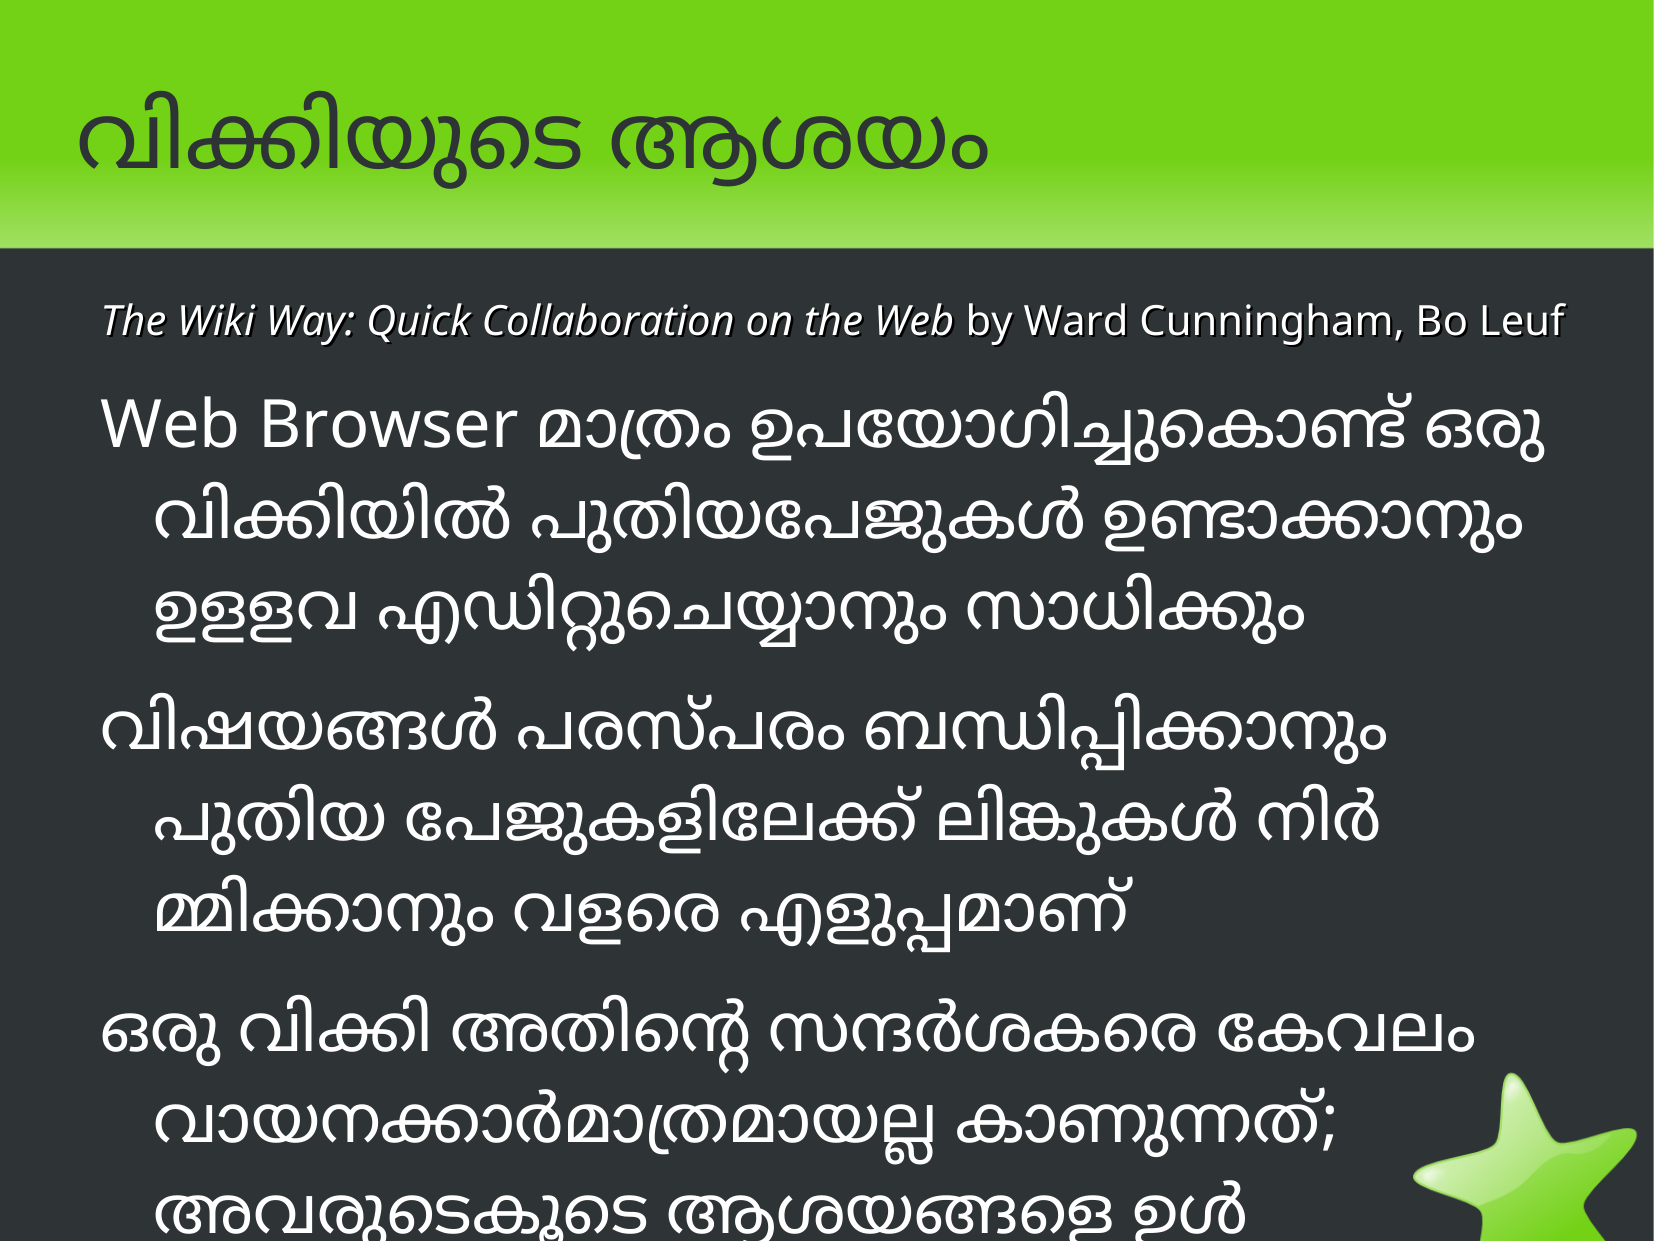

# വിക്കിയുടെ ആശയം
The Wiki Way: Quick Collaboration on the Web by Ward Cunningham, Bo Leuf
Web Browser മാത്രം ഉപയോഗിച്ചുകൊണ്ട് ഒരു വിക്കിയില്‍ പുതിയപേജുകള്‍ ഉണ്ടാക്കാനും ഉളളവ എഡിറ്റുചെയ്യാനും സാധിക്കും
വിഷയങ്ങള്‍ പരസ്പരം ബന്ധിപ്പിക്കാനും പുതിയ പേജുകളിലേക്ക് ലിങ്കുകള്‍ നിര്‍മ്മിക്കാനും വളരെ എളുപ്പമാണ്
ഒരു വിക്കി അതിന്റെ സന്ദര്‍ശകരെ കേവലം വായനക്കാര്‍മാത്രമായല്ല കാണുന്നത്; അവരുടെകൂടെ ആശയങ്ങളെ ഉള്‍ക്കൊള്ളിക്കാനുള്ള ഇടം വിക്കിയിലുണ്ട്